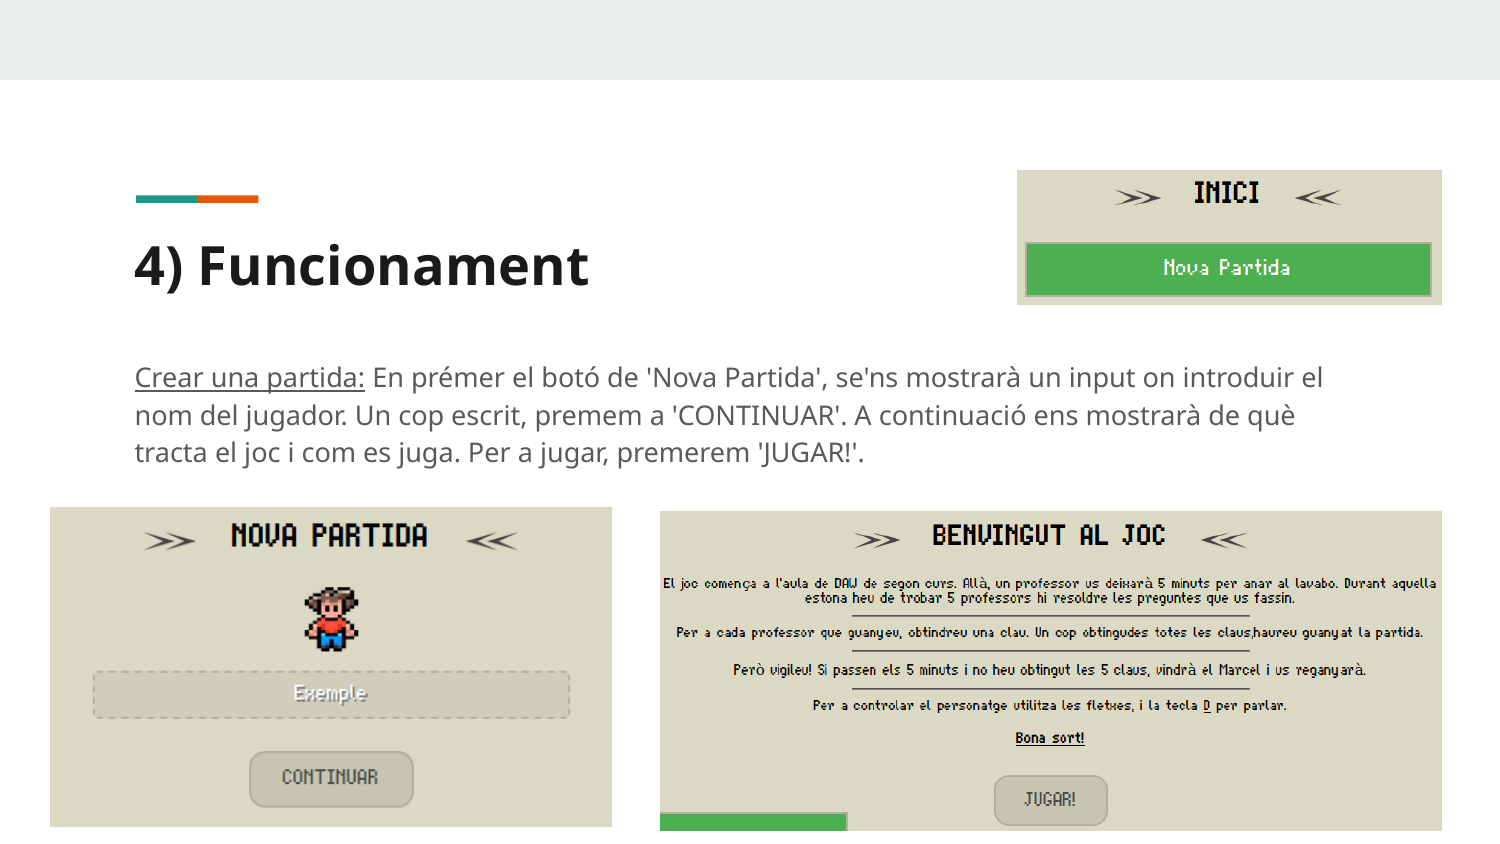

# 4) Funcionament
Crear una partida: En prémer el botó de 'Nova Partida', se'ns mostrarà un input on introduir el nom del jugador. Un cop escrit, premem a 'CONTINUAR'. A continuació ens mostrarà de què tracta el joc i com es juga. Per a jugar, premerem 'JUGAR!'.